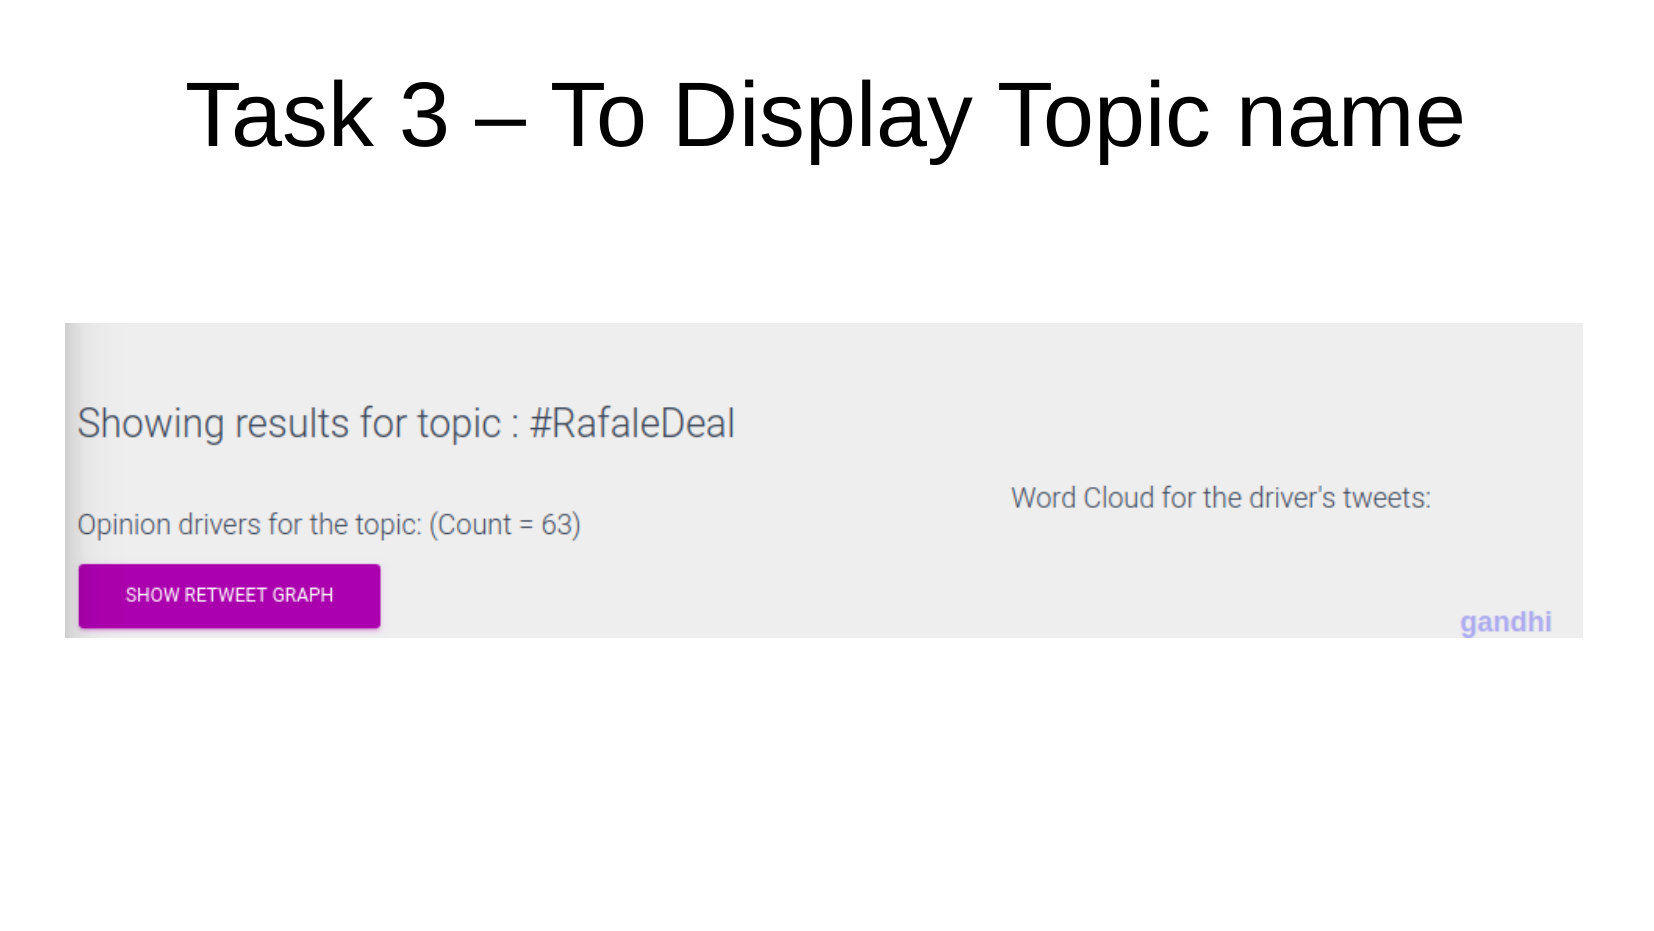

# Task 3 – To Display Topic name